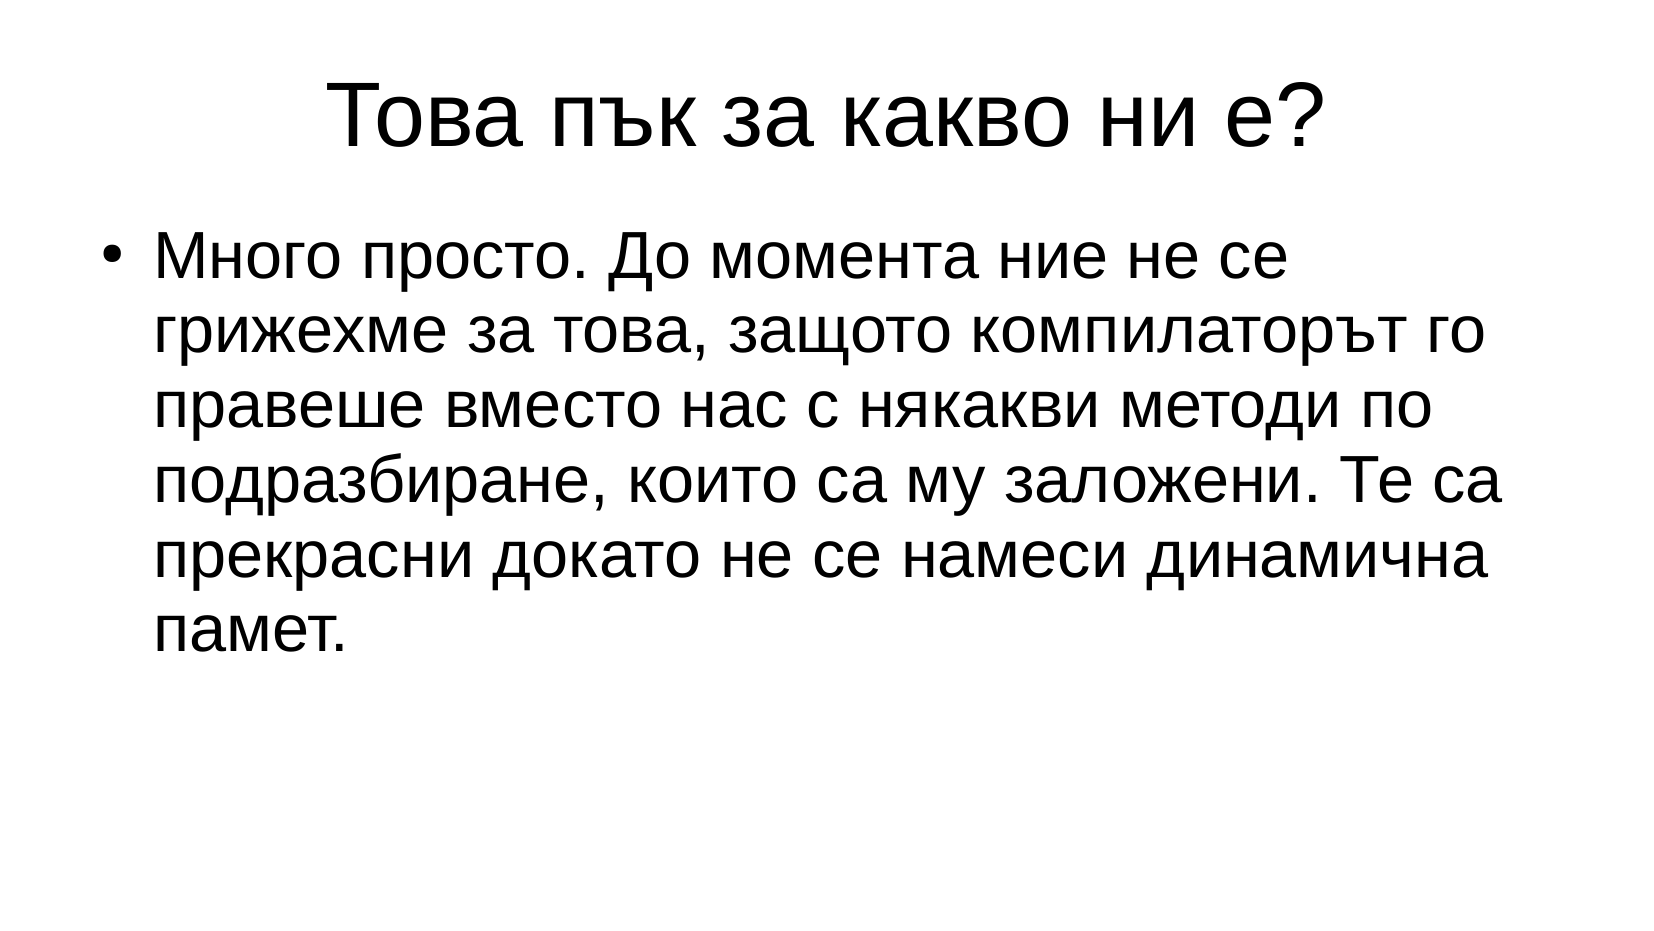

# Това пък за какво ни е?
Много просто. До момента ние не се грижехме за това, защото компилаторът го правеше вместо нас с някакви методи по подразбиране, които са му заложени. Те са прекрасни докато не се намеси динамична памет.